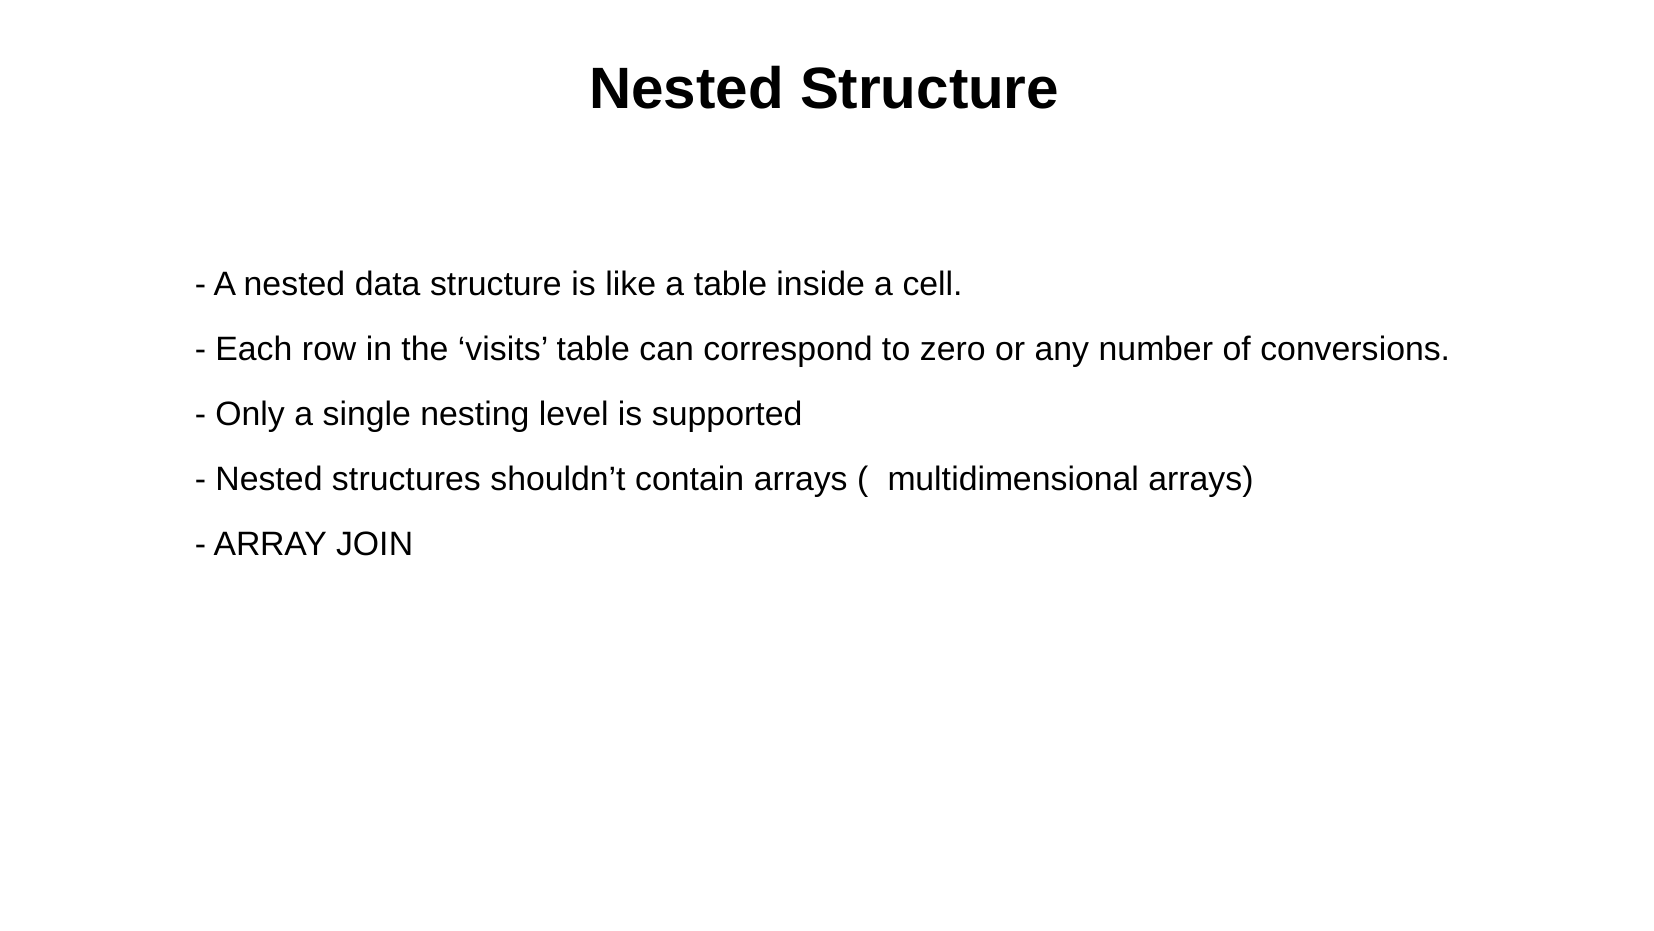

Nested Structure
- A nested data structure is like a table inside a cell.
- Each row in the ‘visits’ table can correspond to zero or any number of conversions.
- Only a single nesting level is supported
- Nested structures shouldn’t contain arrays ( multidimensional arrays)
- ARRAY JOIN